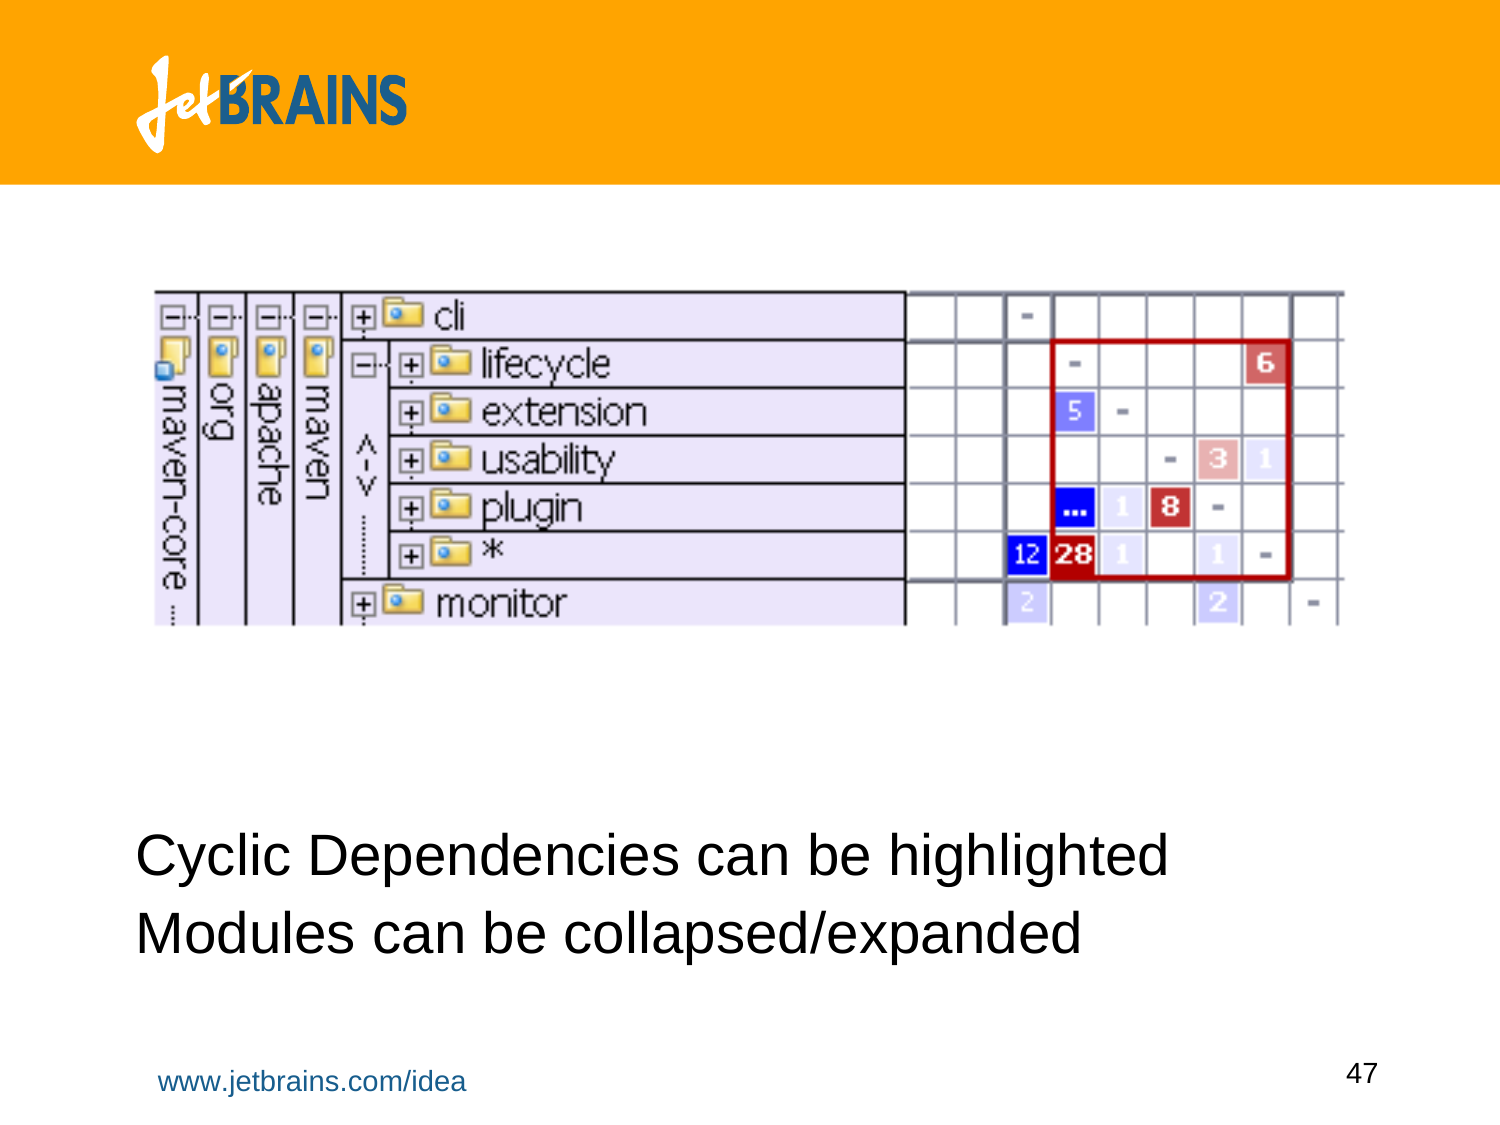

# Cyclic Dependencies can be highlighted
Modules can be collapsed/expanded